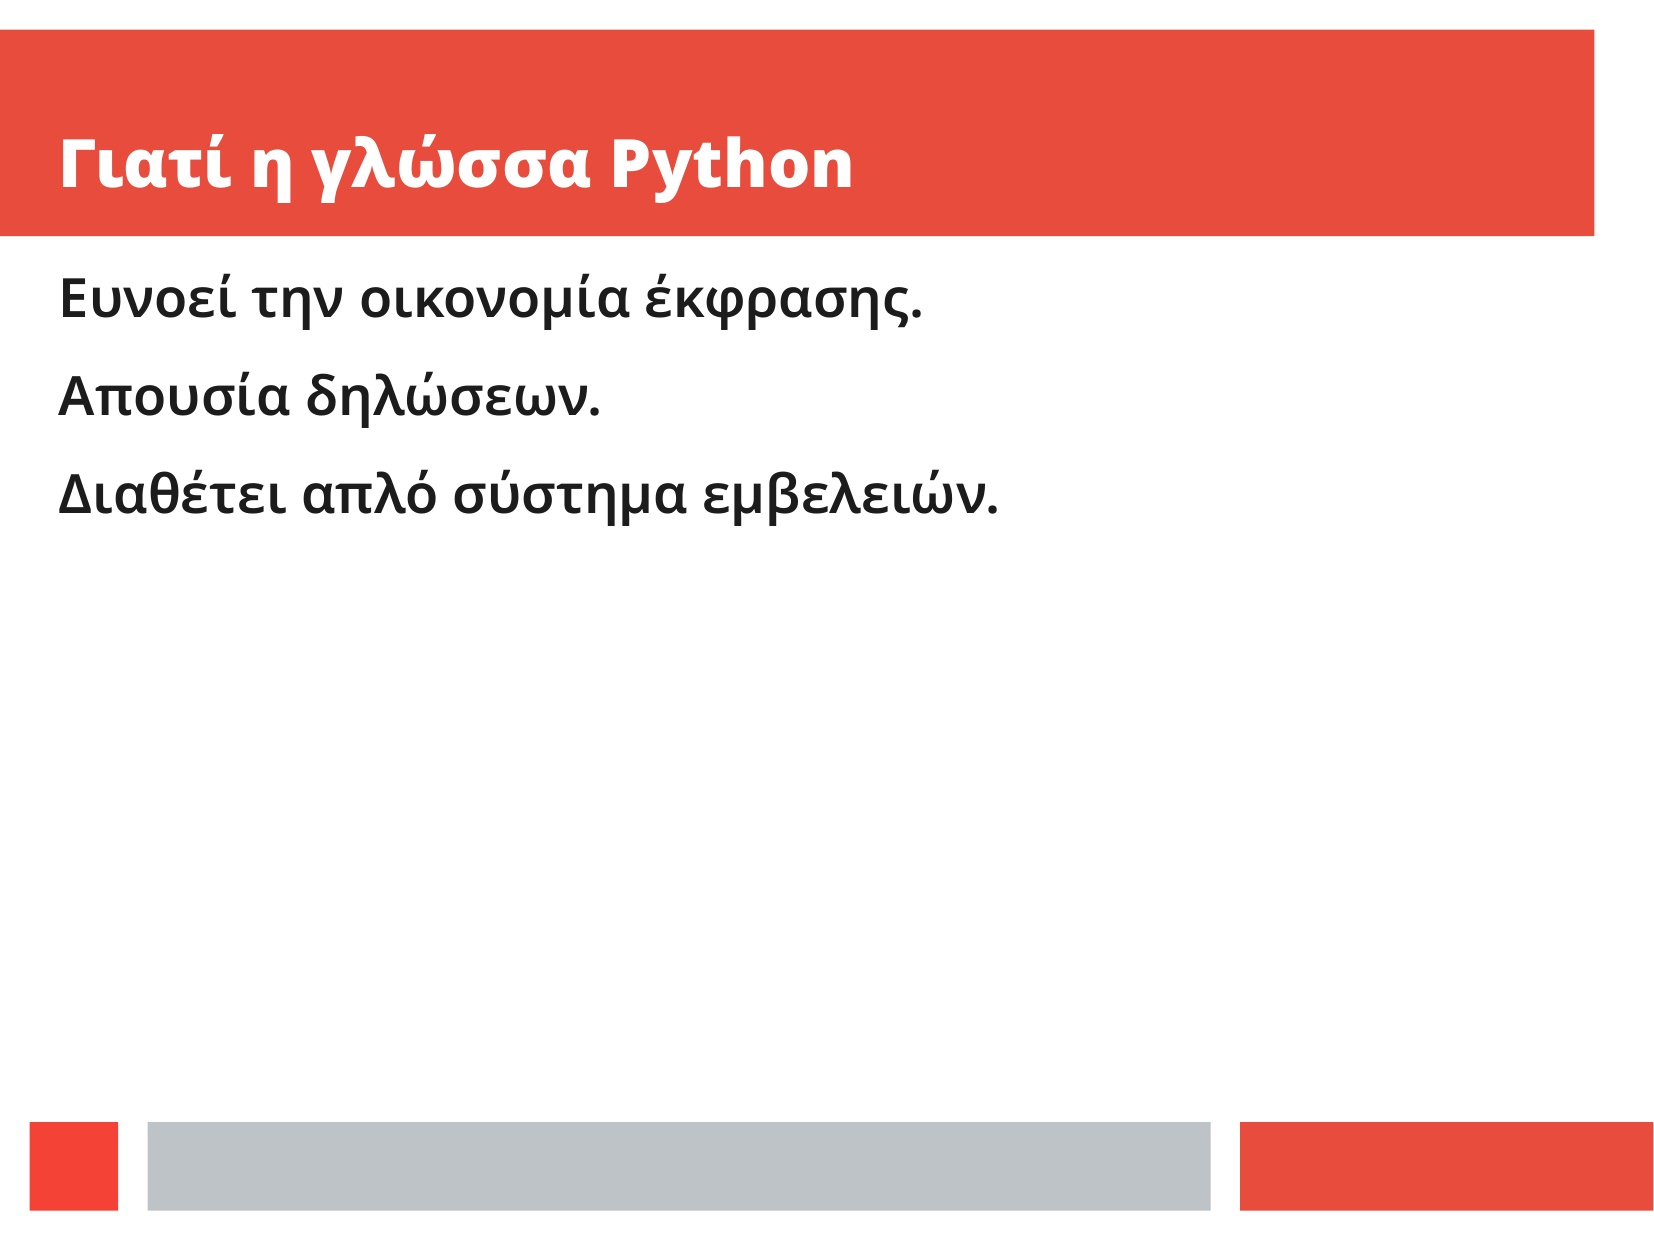

# Γιατί η γλώσσα Python
Ευνοεί την οικονομία έκφρασης.
Απουσία δηλώσεων.
Διαθέτει απλό σύστημα εμβελειών.